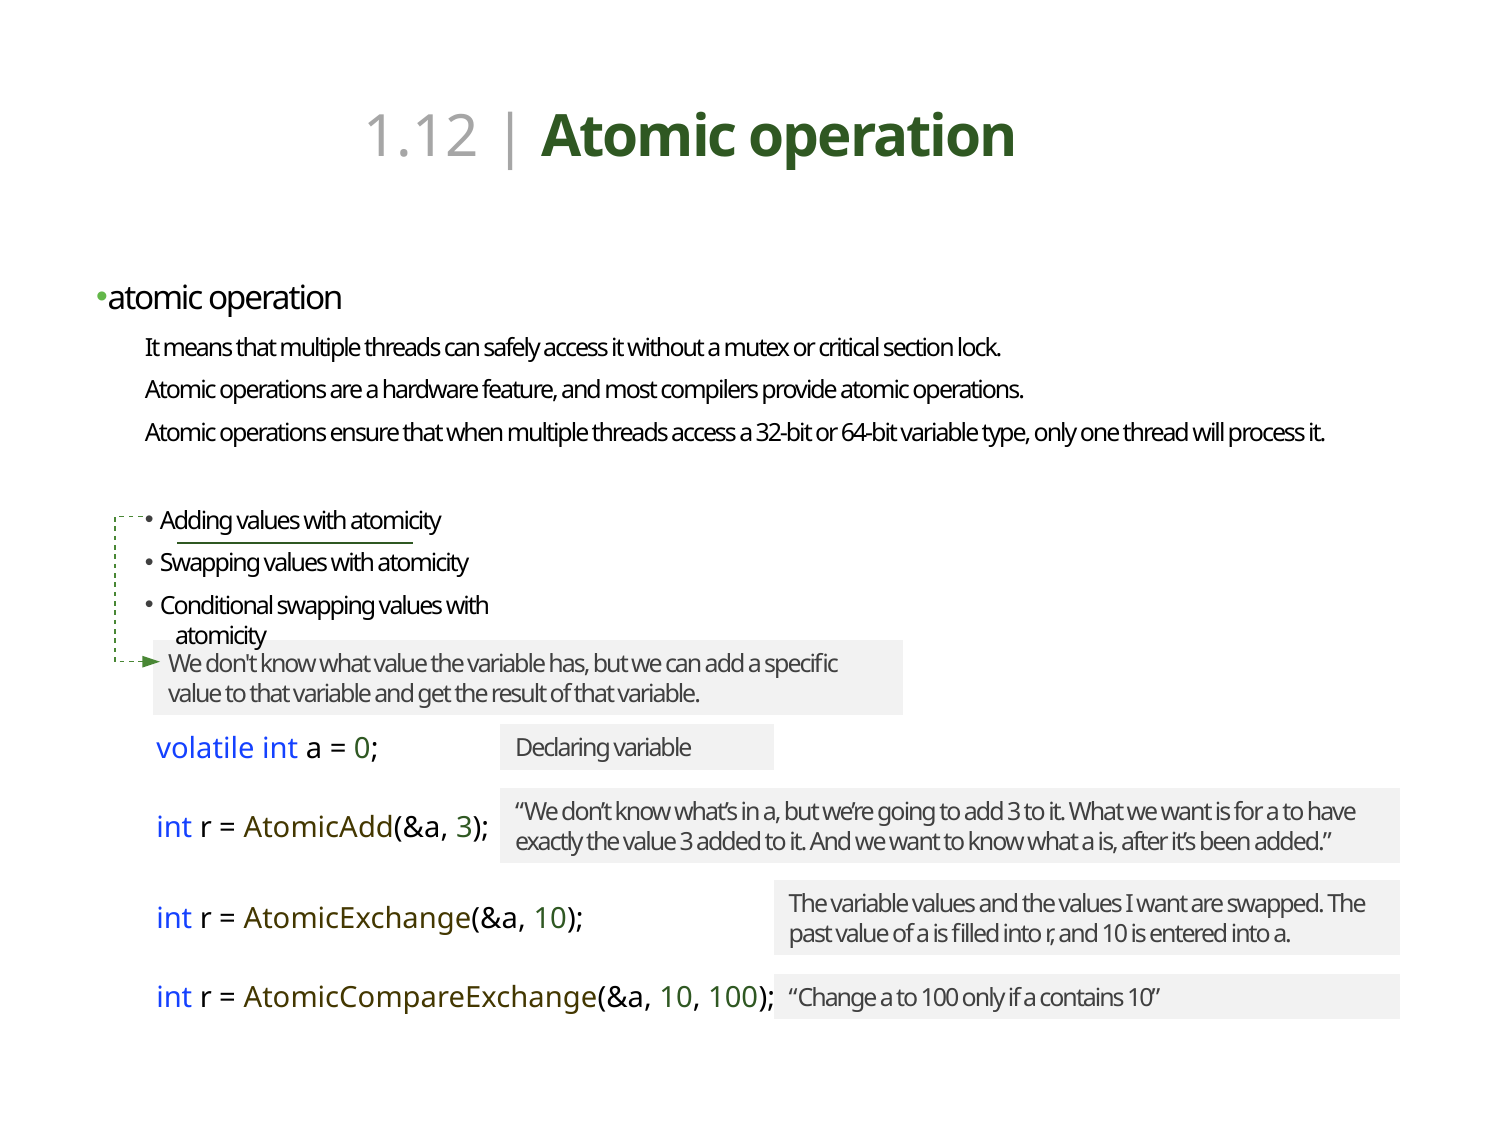

1.12 | Atomic operation
atomic operation
It means that multiple threads can safely access it without a mutex or critical section lock.
Atomic operations are a hardware feature, and most compilers provide atomic operations.
Atomic operations ensure that when multiple threads access a 32-bit or 64-bit variable type, only one thread will process it.
Adding values ​​with atomicity
Swapping values ​​with atomicity
Conditional swapping values ​​with atomicity
We don't know what value the variable has, but we can add a specific value to that variable and get the result of that variable.
volatile int a = 0;
Declaring variable
“We don’t know what’s in a, but we’re going to add 3 to it. What we want is for a to have exactly the value 3 added to it. And we want to know what a is, after it’s been added.”
int r = AtomicAdd(&a, 3);
The variable values ​​and the values ​​I want are swapped. The past value of a is filled into r, and 10 is entered into a.
int r = AtomicExchange(&a, 10);
int r = AtomicCompareExchange(&a, 10, 100);
“Change a to 100 only if a contains 10”